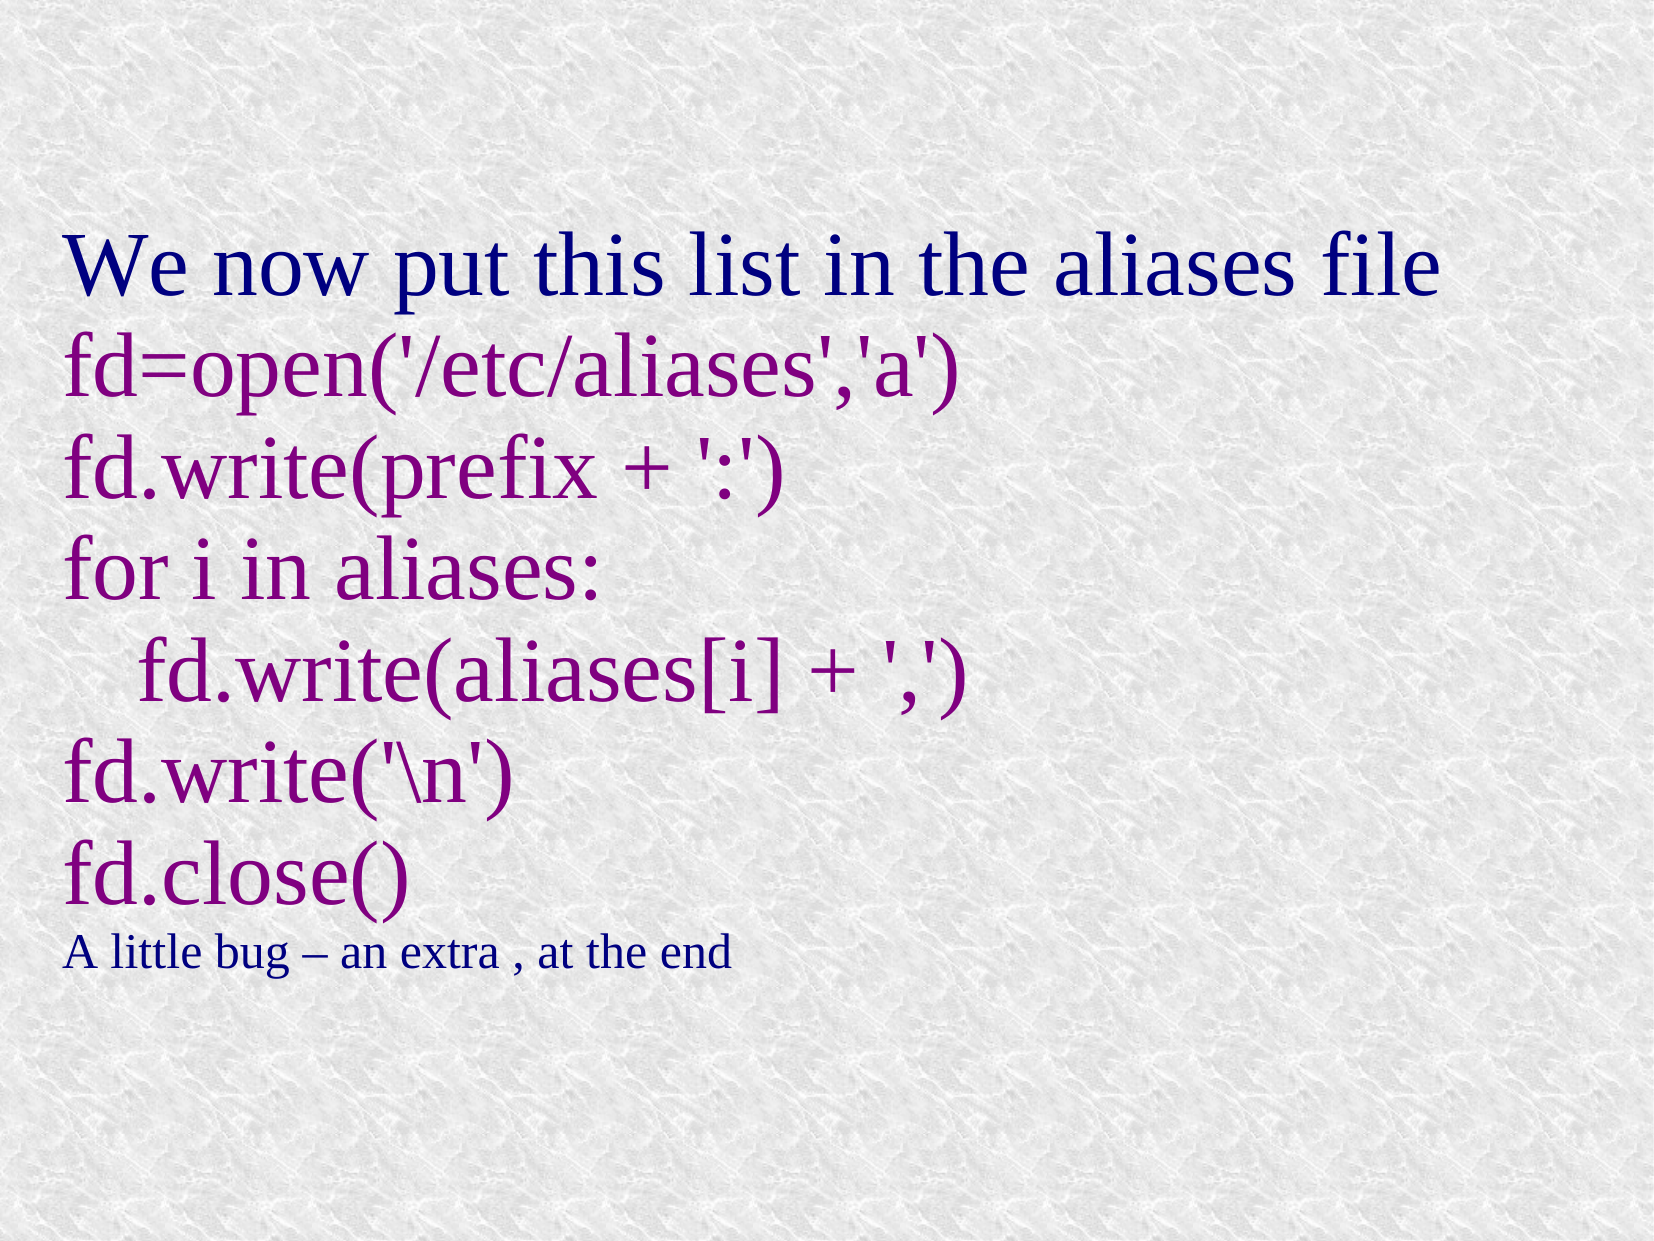

# We now put this list in the aliases file fd=open('/etc/aliases','a') fd.write(prefix + ':') for i in aliases: fd.write(aliases[i] + ',') fd.write('\n') fd.close() A little bug – an extra , at the end